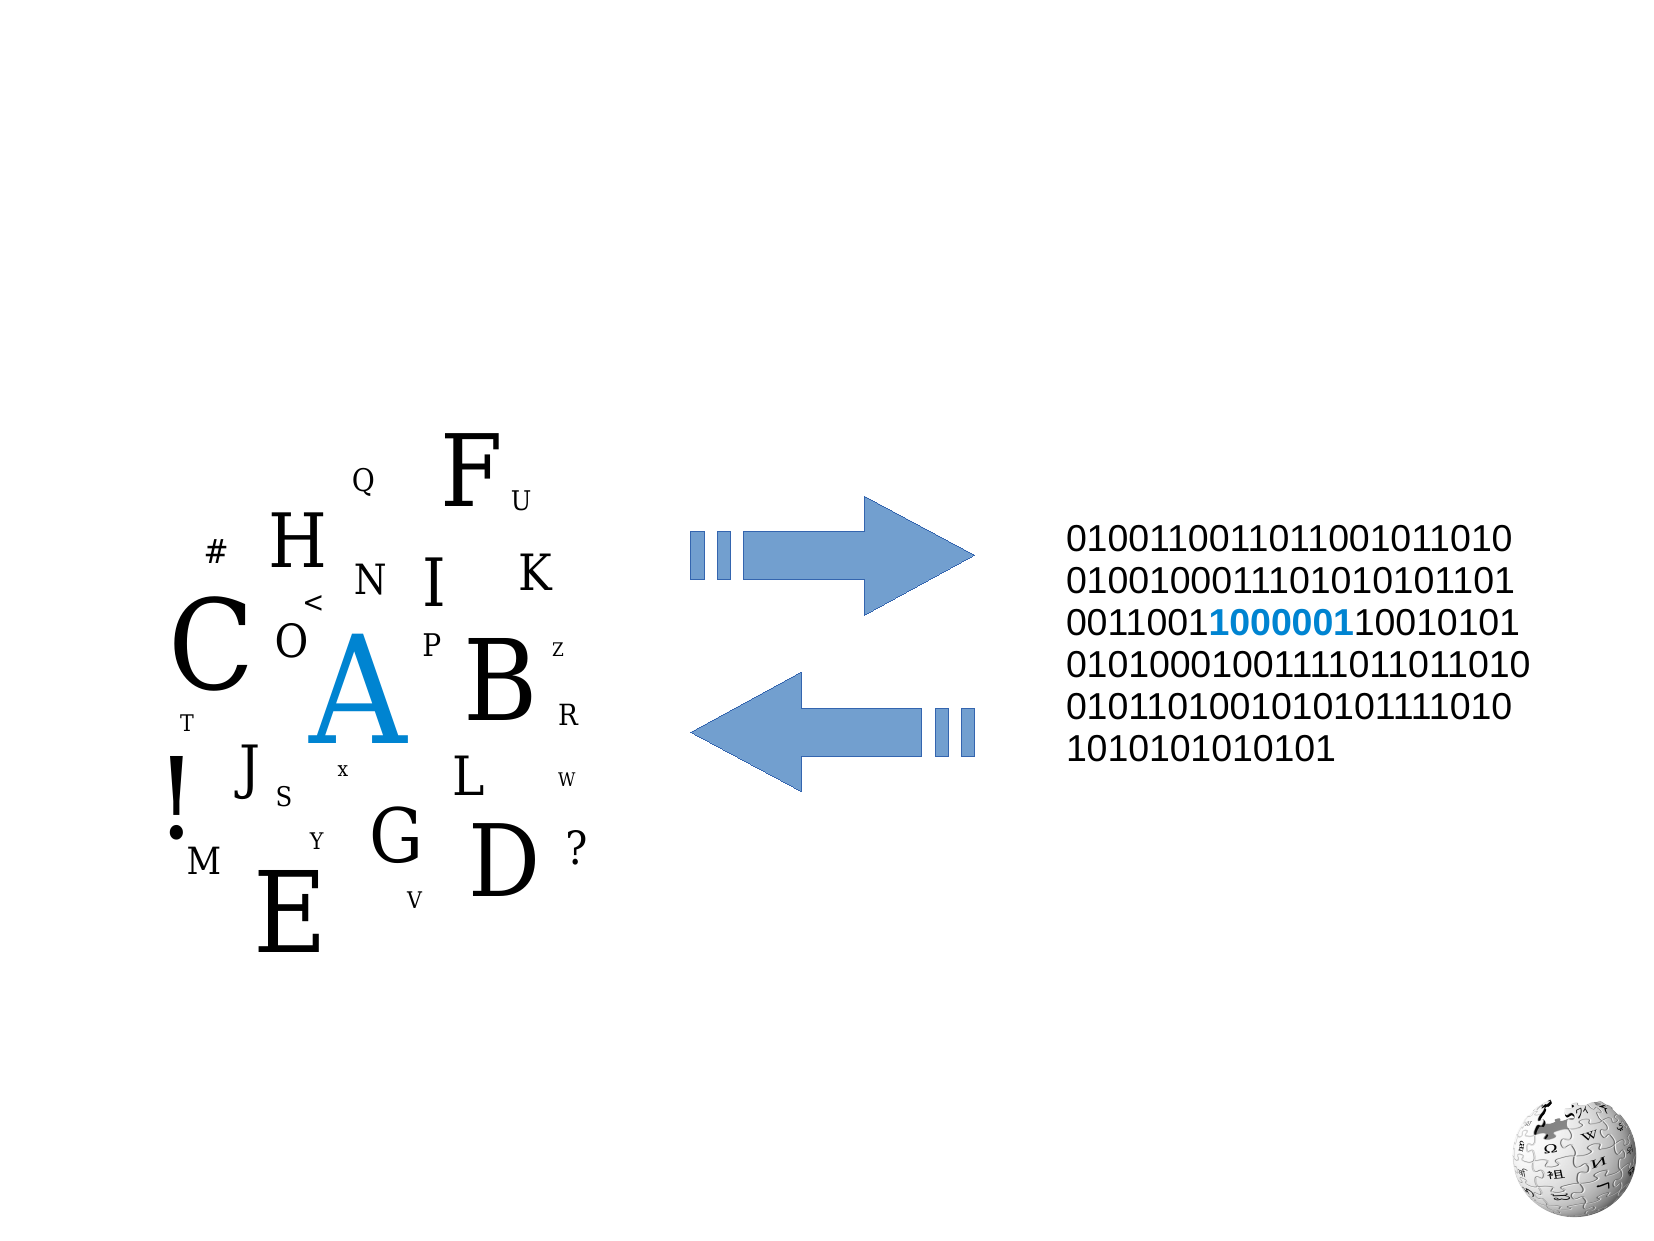

F
Q
U
H
0100110011011001011010010010001110101010110100110011000001100101010101000100111101101101001011010010101011110101010101010101
#
K
I
N
C
<
A
O
B
P
Z
R
T
J
!
L
x
W
S
G
D
?
Y
M
E
V